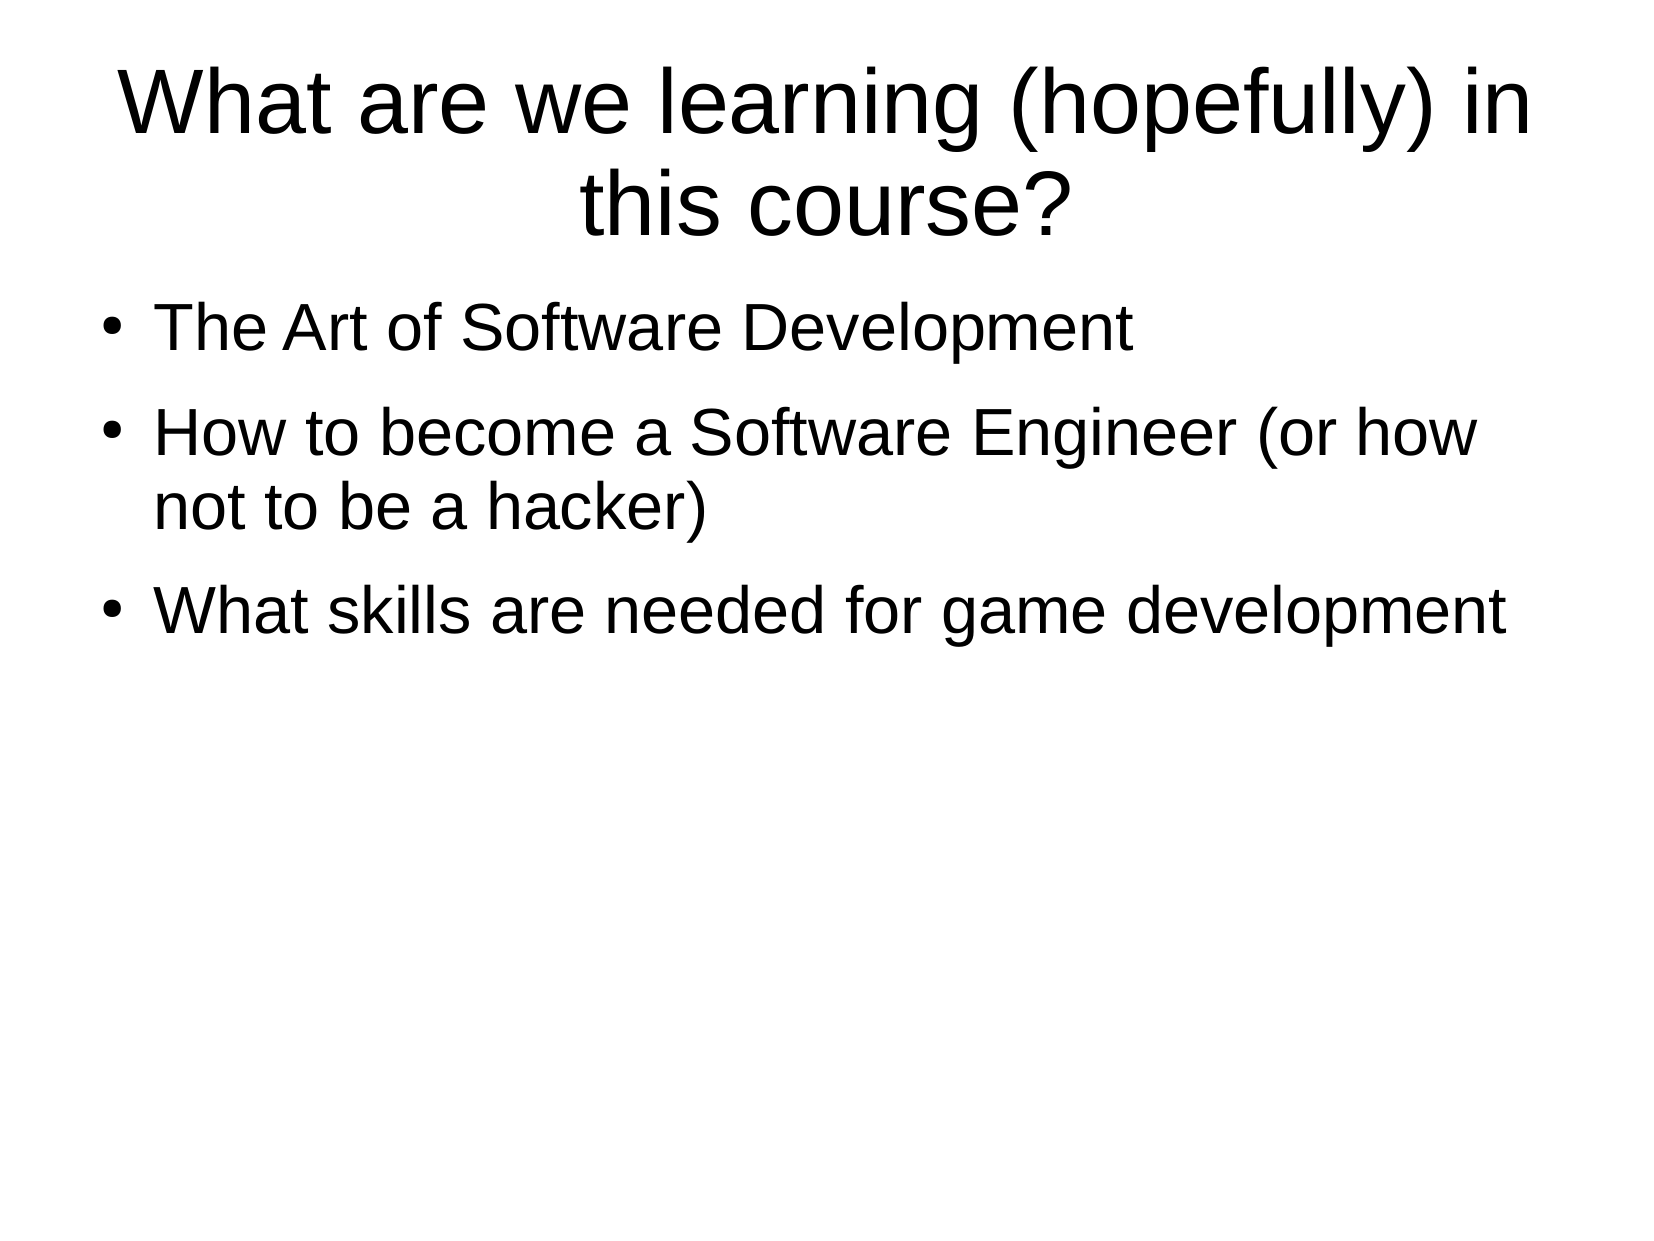

# What are we learning (hopefully) in this course?
The Art of Software Development
How to become a Software Engineer (or how not to be a hacker)
What skills are needed for game development